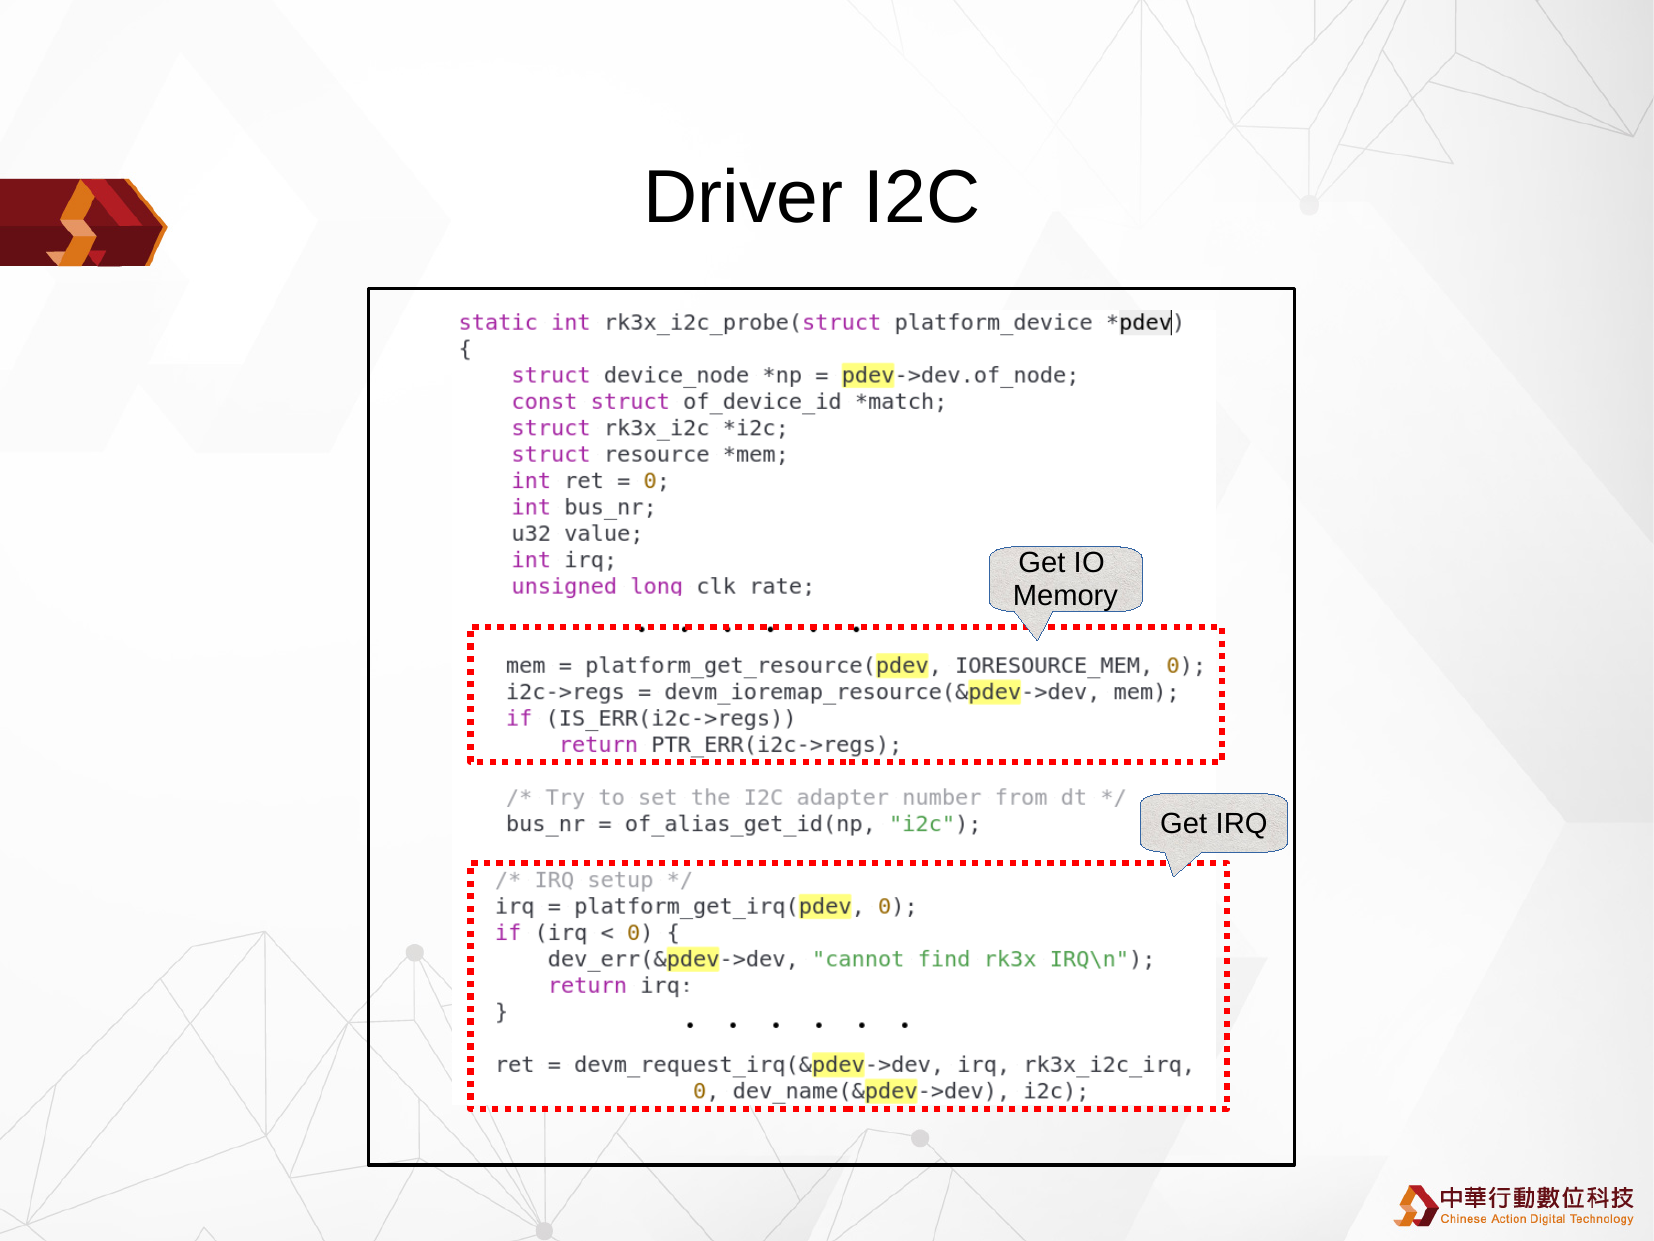

# Driver I2C
Get IO
Memory
Get IRQ